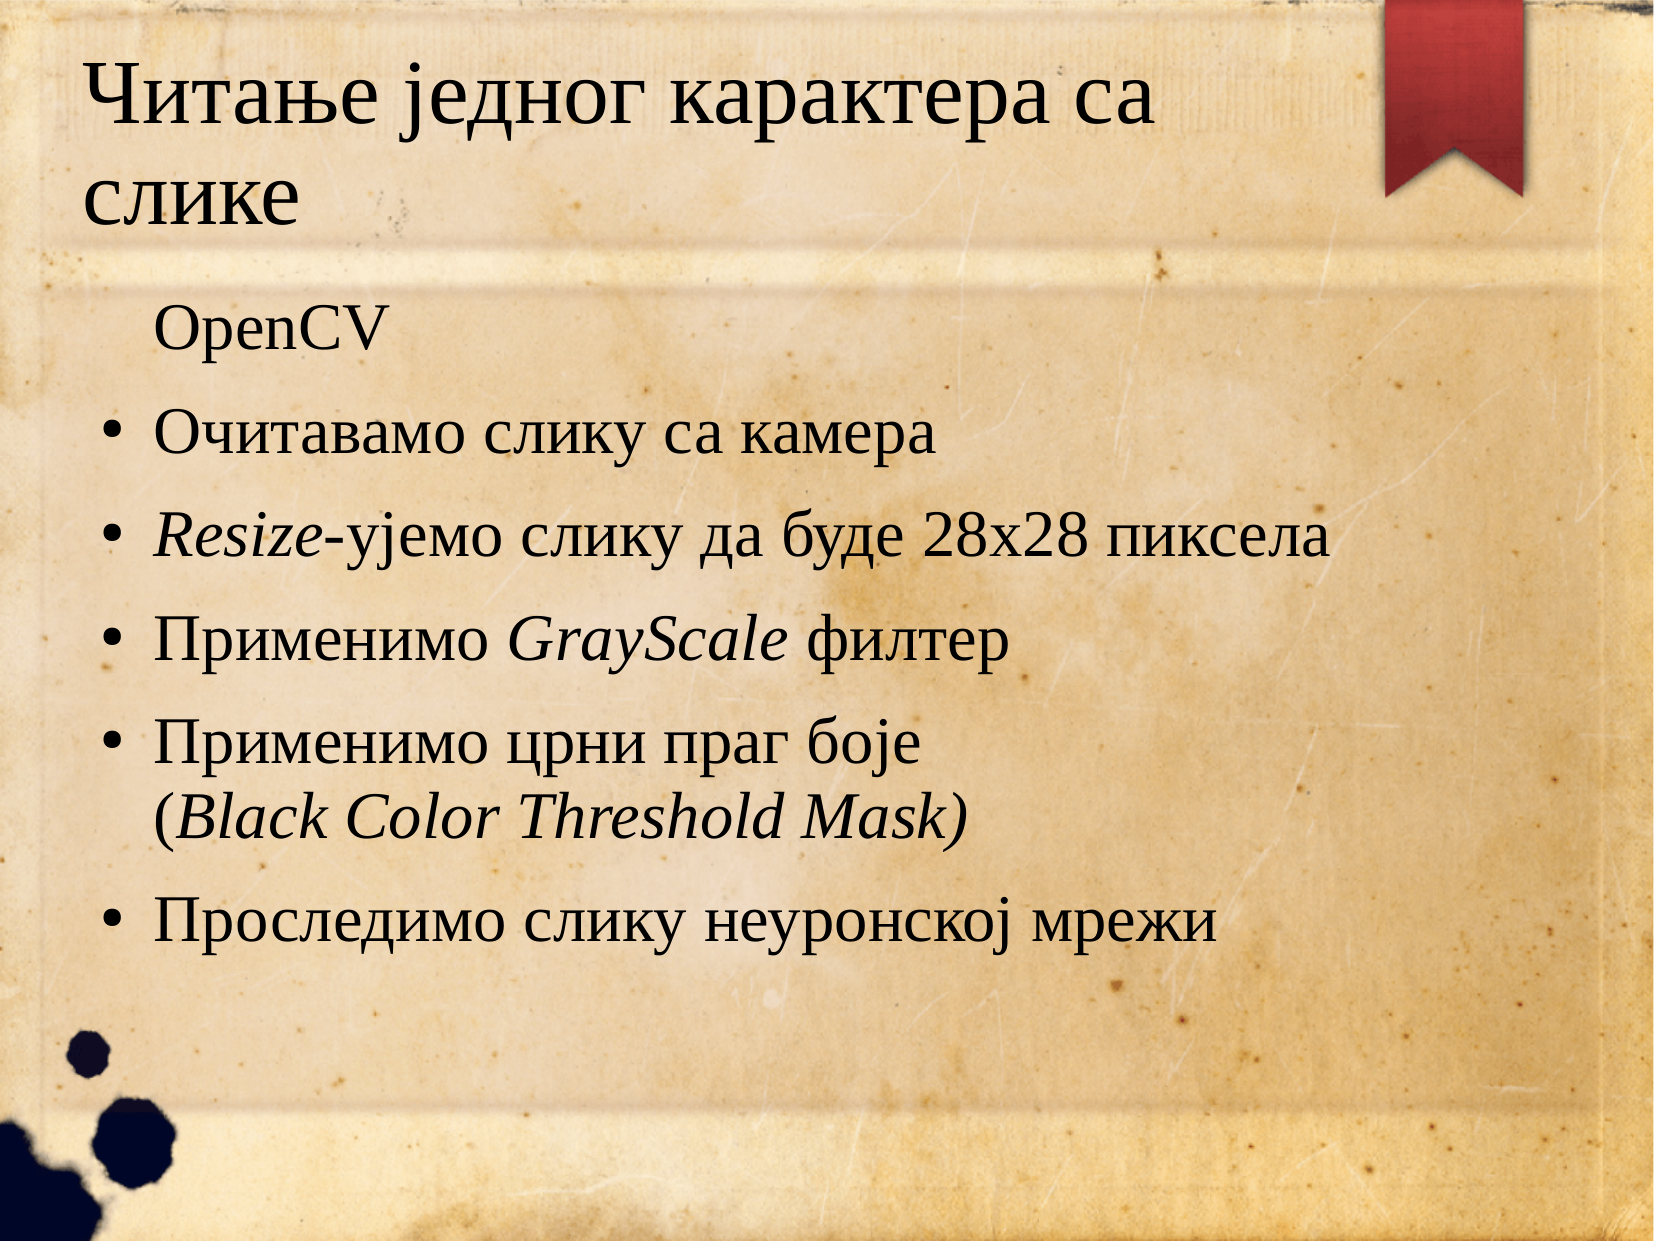

# Читање једног карактера са слике
OpenCV
Очитавамо слику са камера
Resize-ујемо слику да буде 28x28 пиксела
Применимо GrayScale филтер
Применимо црни праг боје
(Black Color Threshold Mask)
Проследимо слику неуронској мрежи